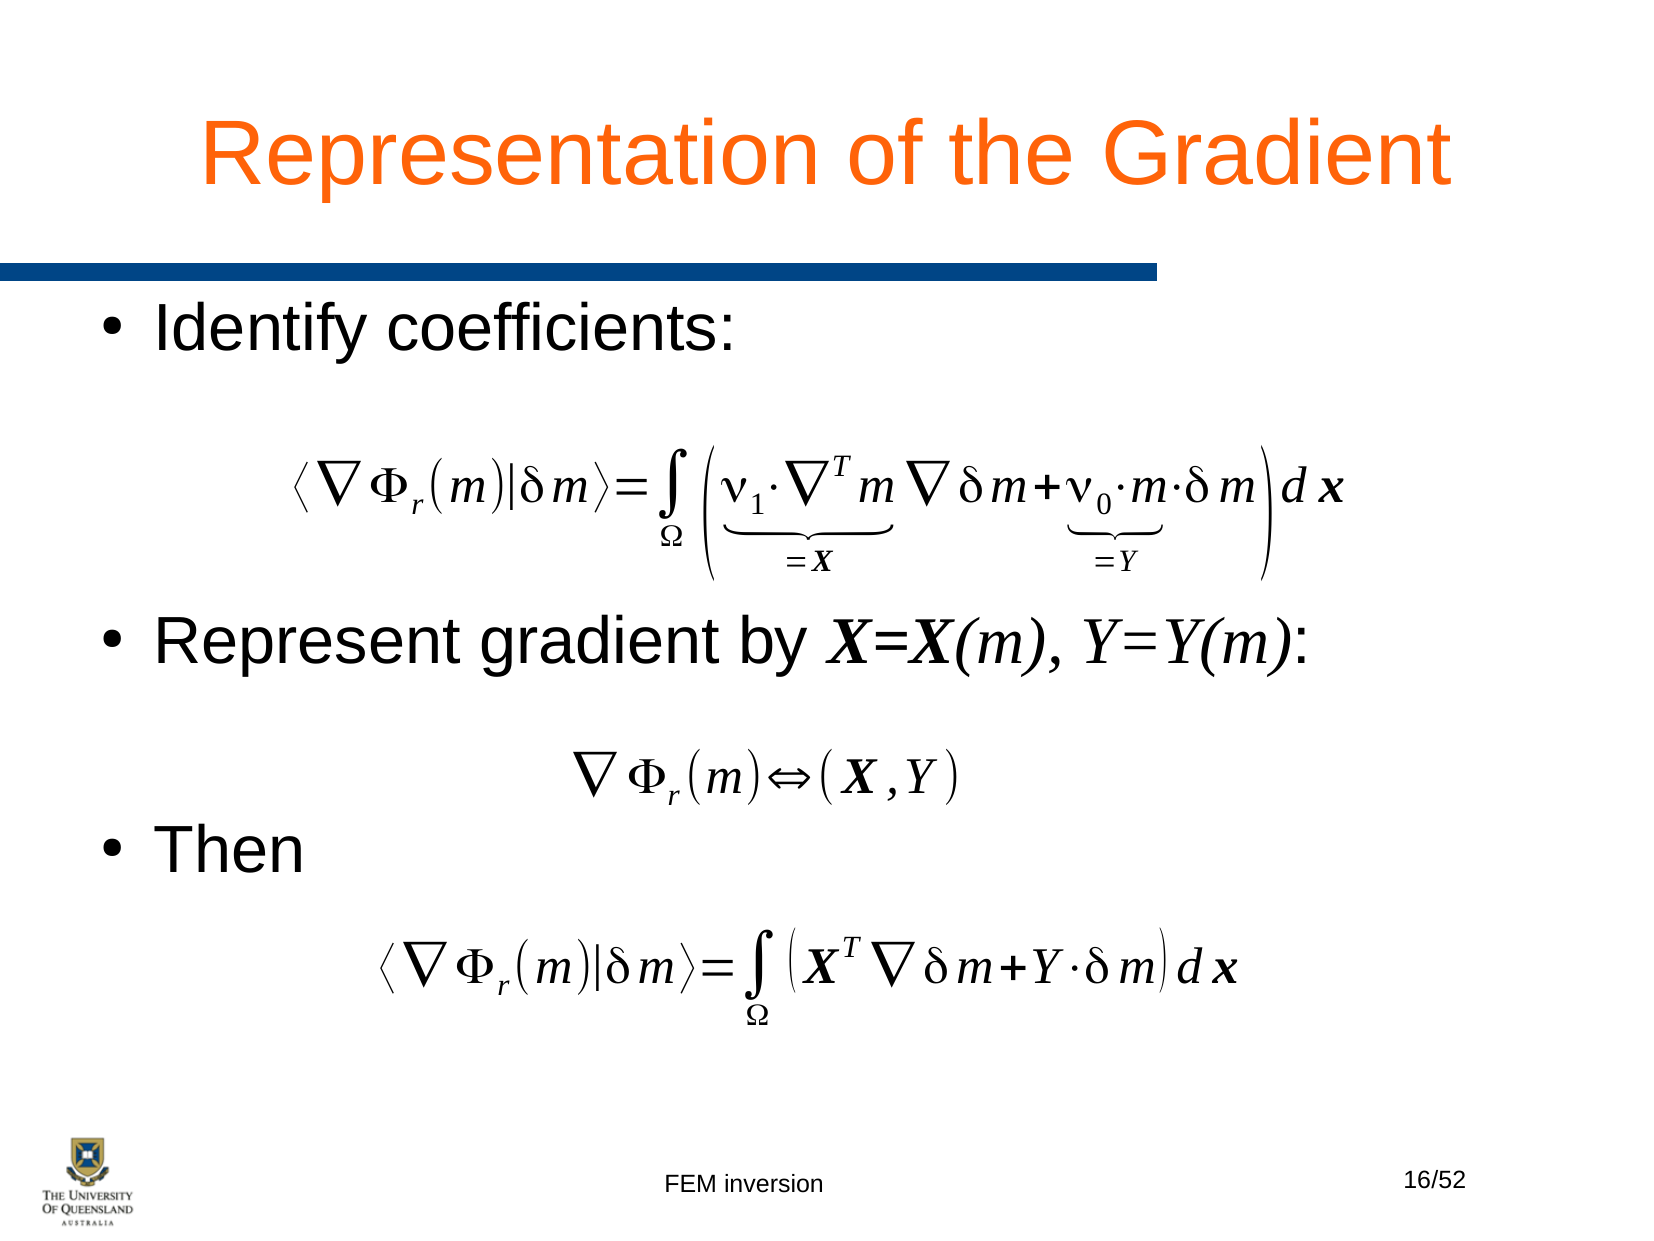

# Representation of the Gradient
Identify coefficients:
Represent gradient by X=X(m), Y=Y(m):
Then